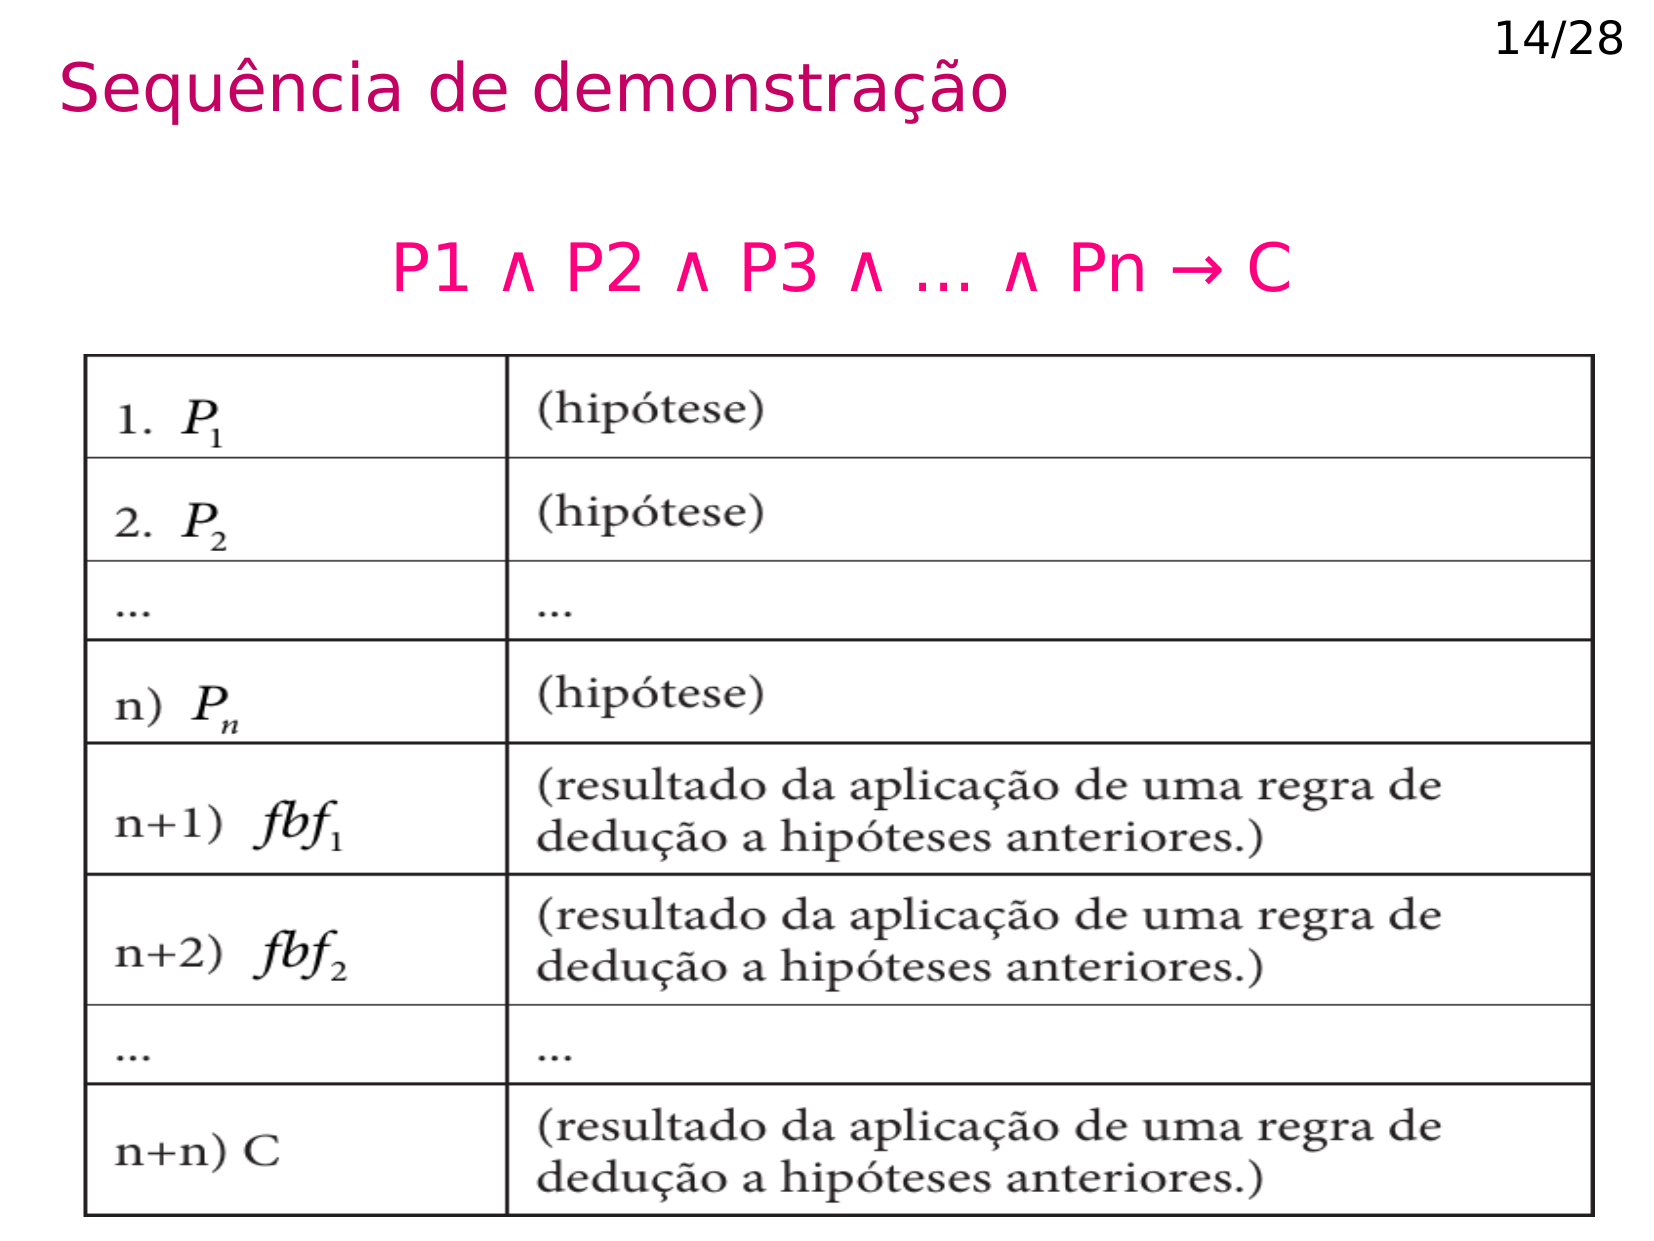

14
# Sequência de demonstração
P1 ∧ P2 ∧ P3 ∧ ... ∧ Pn → C